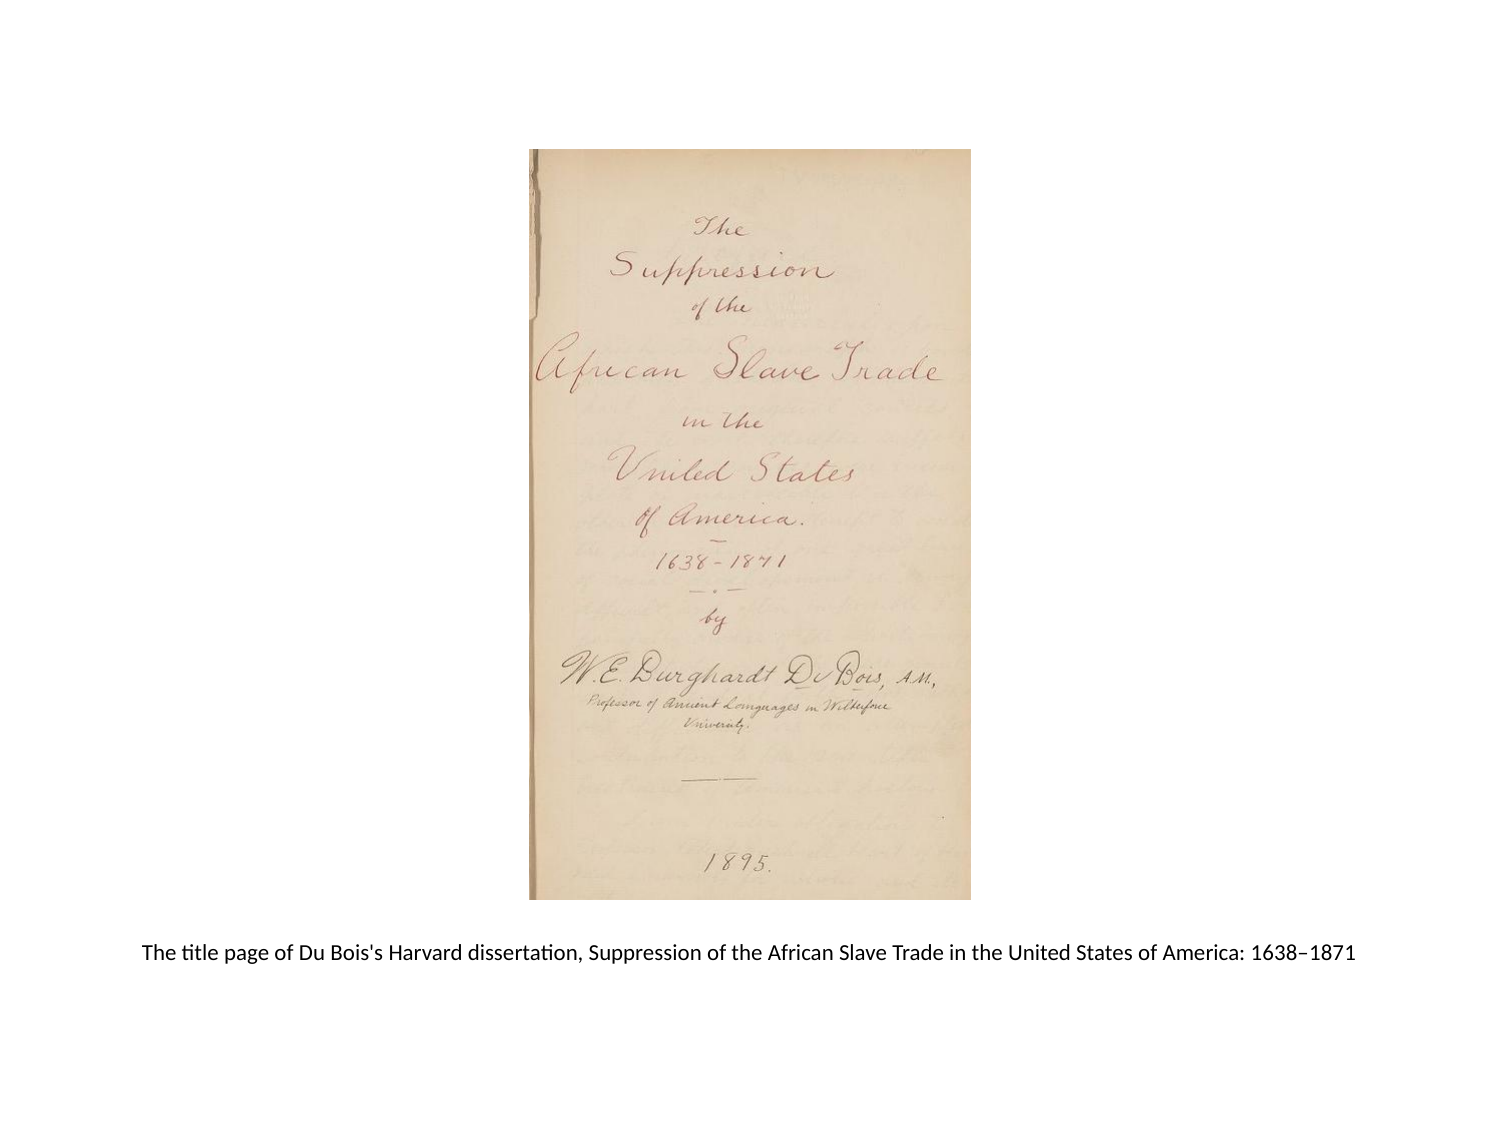

The title page of Du Bois's Harvard dissertation, Suppression of the African Slave Trade in the United States of America: 1638–1871